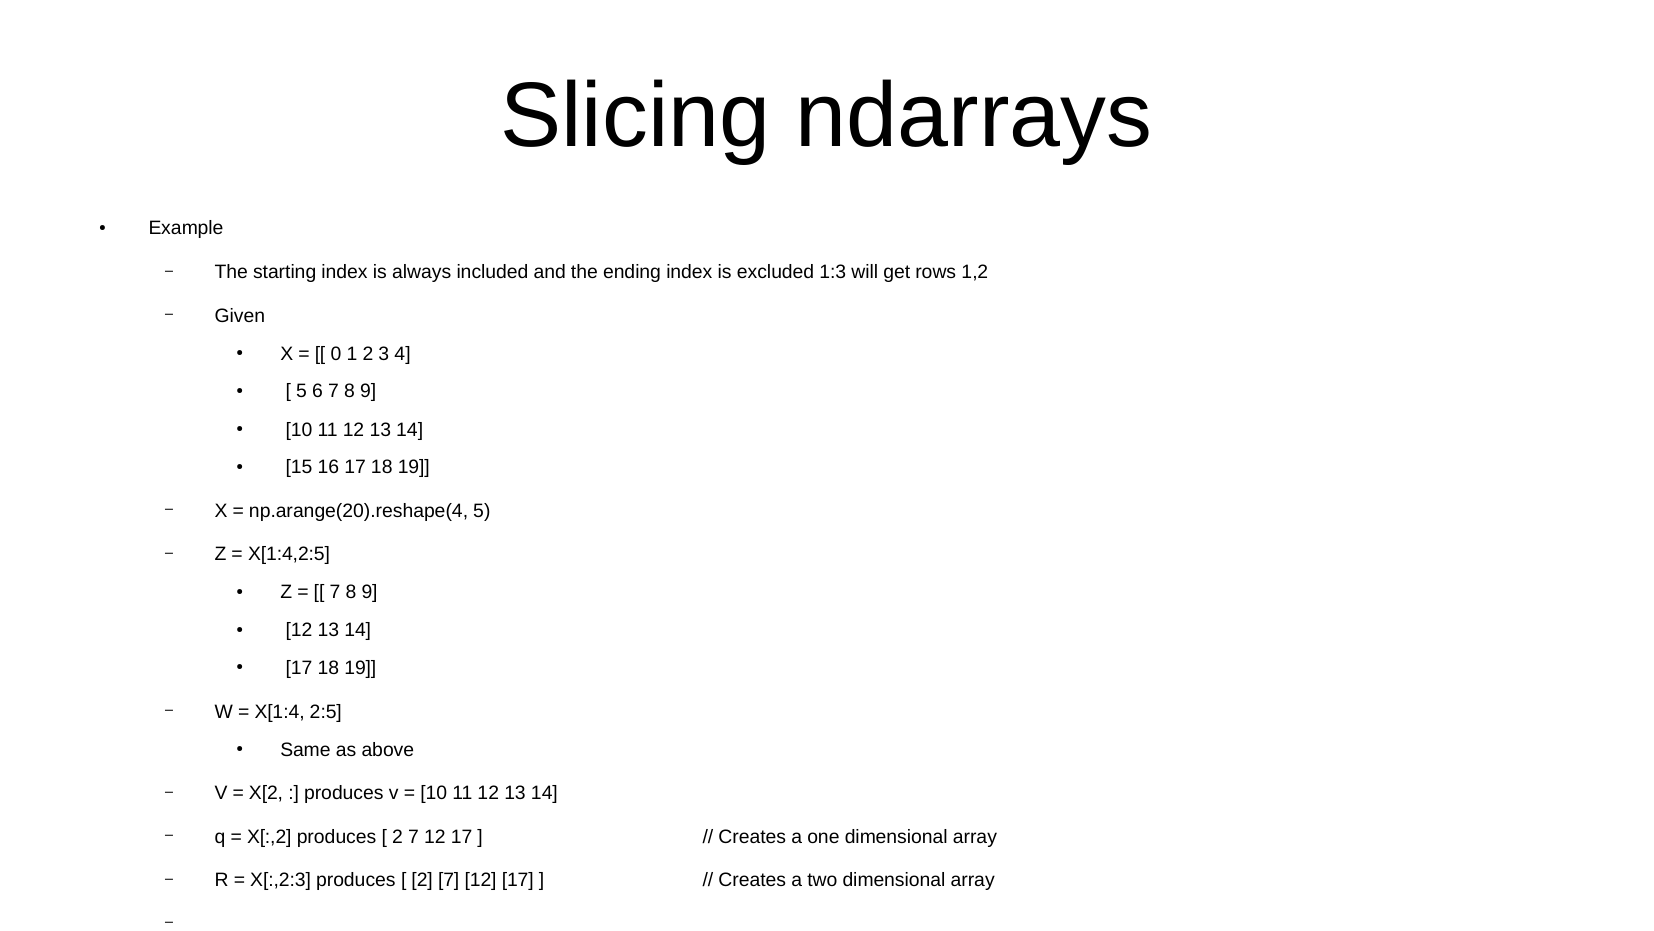

# Slicing ndarrays
Example
The starting index is always included and the ending index is excluded 1:3 will get rows 1,2
Given
X = [[ 0 1 2 3 4]
 [ 5 6 7 8 9]
 [10 11 12 13 14]
 [15 16 17 18 19]]
X = np.arange(20).reshape(4, 5)
Z = X[1:4,2:5]
Z = [[ 7 8 9]
 [12 13 14]
 [17 18 19]]
W = X[1:4, 2:5]
Same as above
V = X[2, :] produces v = [10 11 12 13 14]
q = X[:,2] produces [ 2 7 12 17 ]						 	 	 	// Creates a one dimensional array
R = X[:,2:3] produces [ [2] [7] [12] [17] ]				 					 		// Creates a two dimensional array